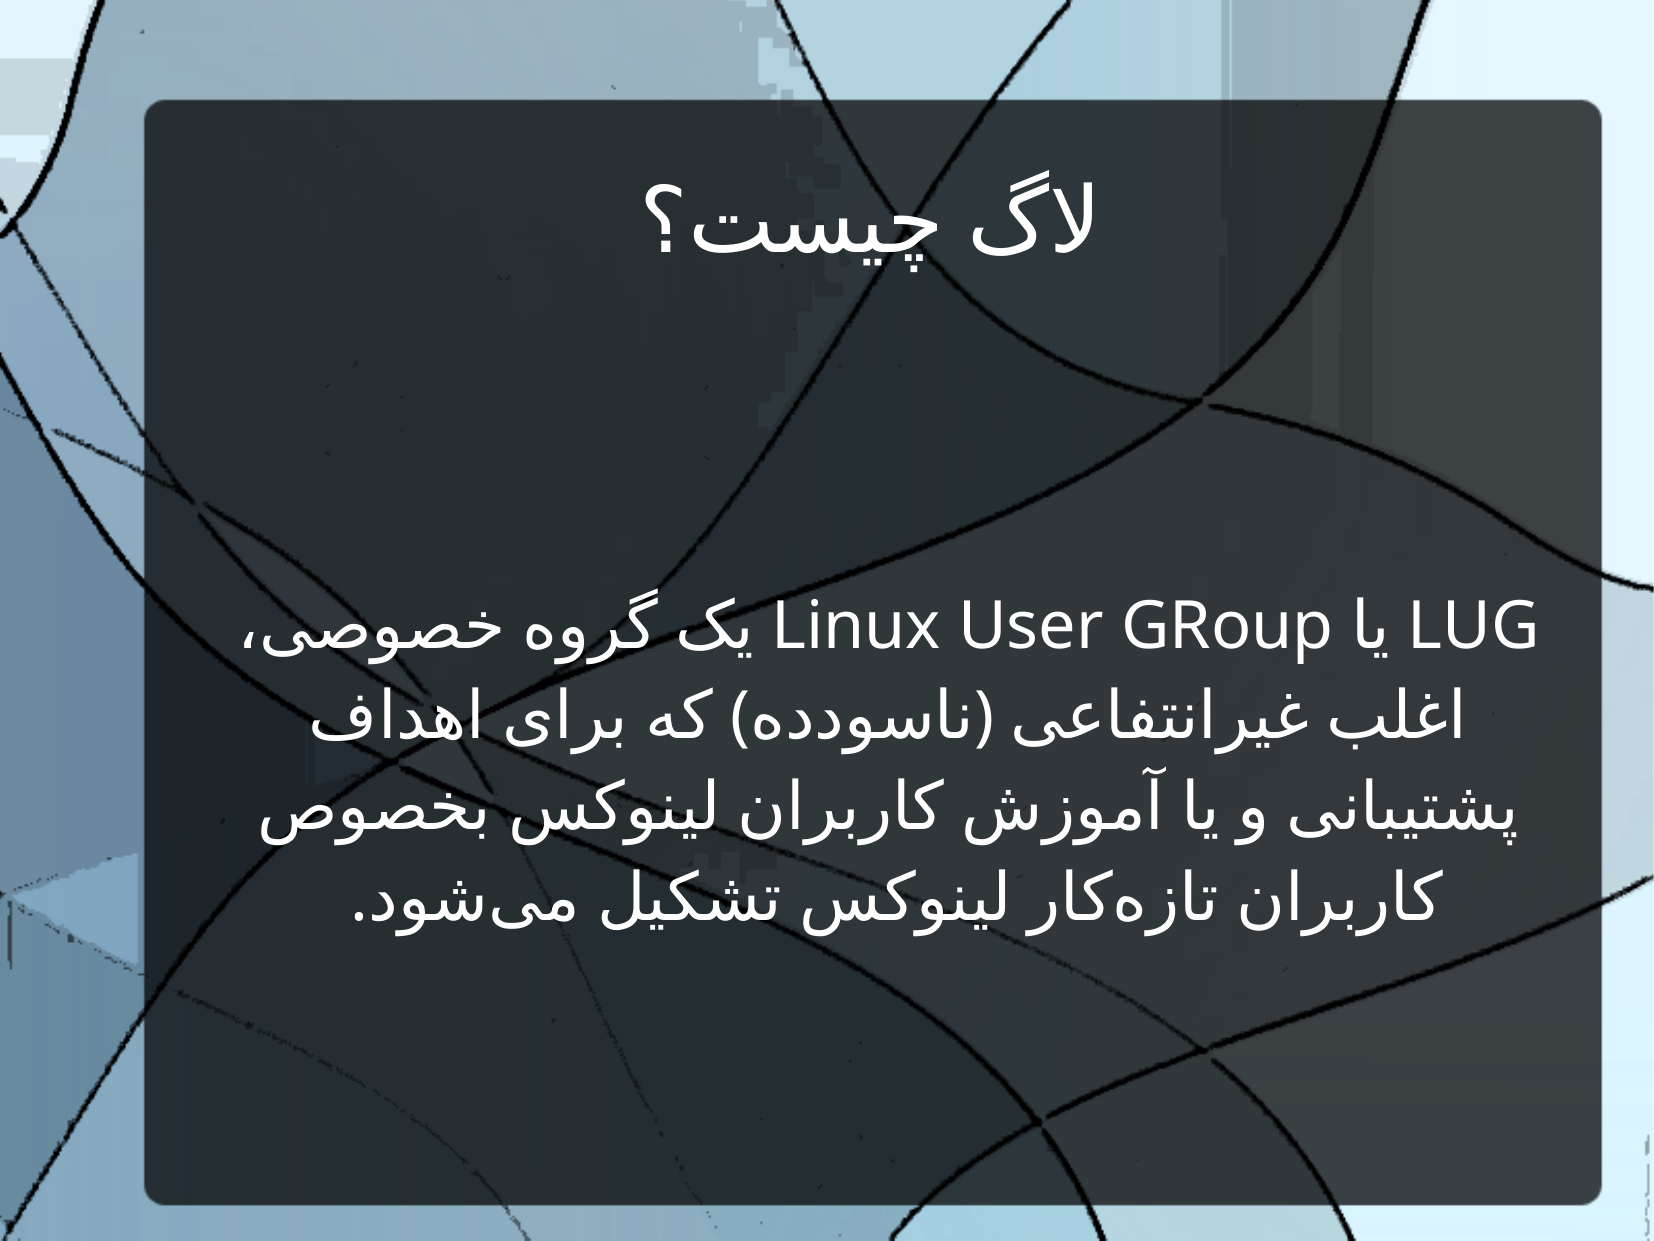

# لاگ چیست؟
LUG یا Linux User GRoup یک گروه خصوصی، اغلب غیرانتفاعی (ناسودده) که برای اهداف پشتیبانی و یا آموزش کاربران لینوکس بخصوص کاربران تازه‌کار لینوکس تشکیل می‌شود.